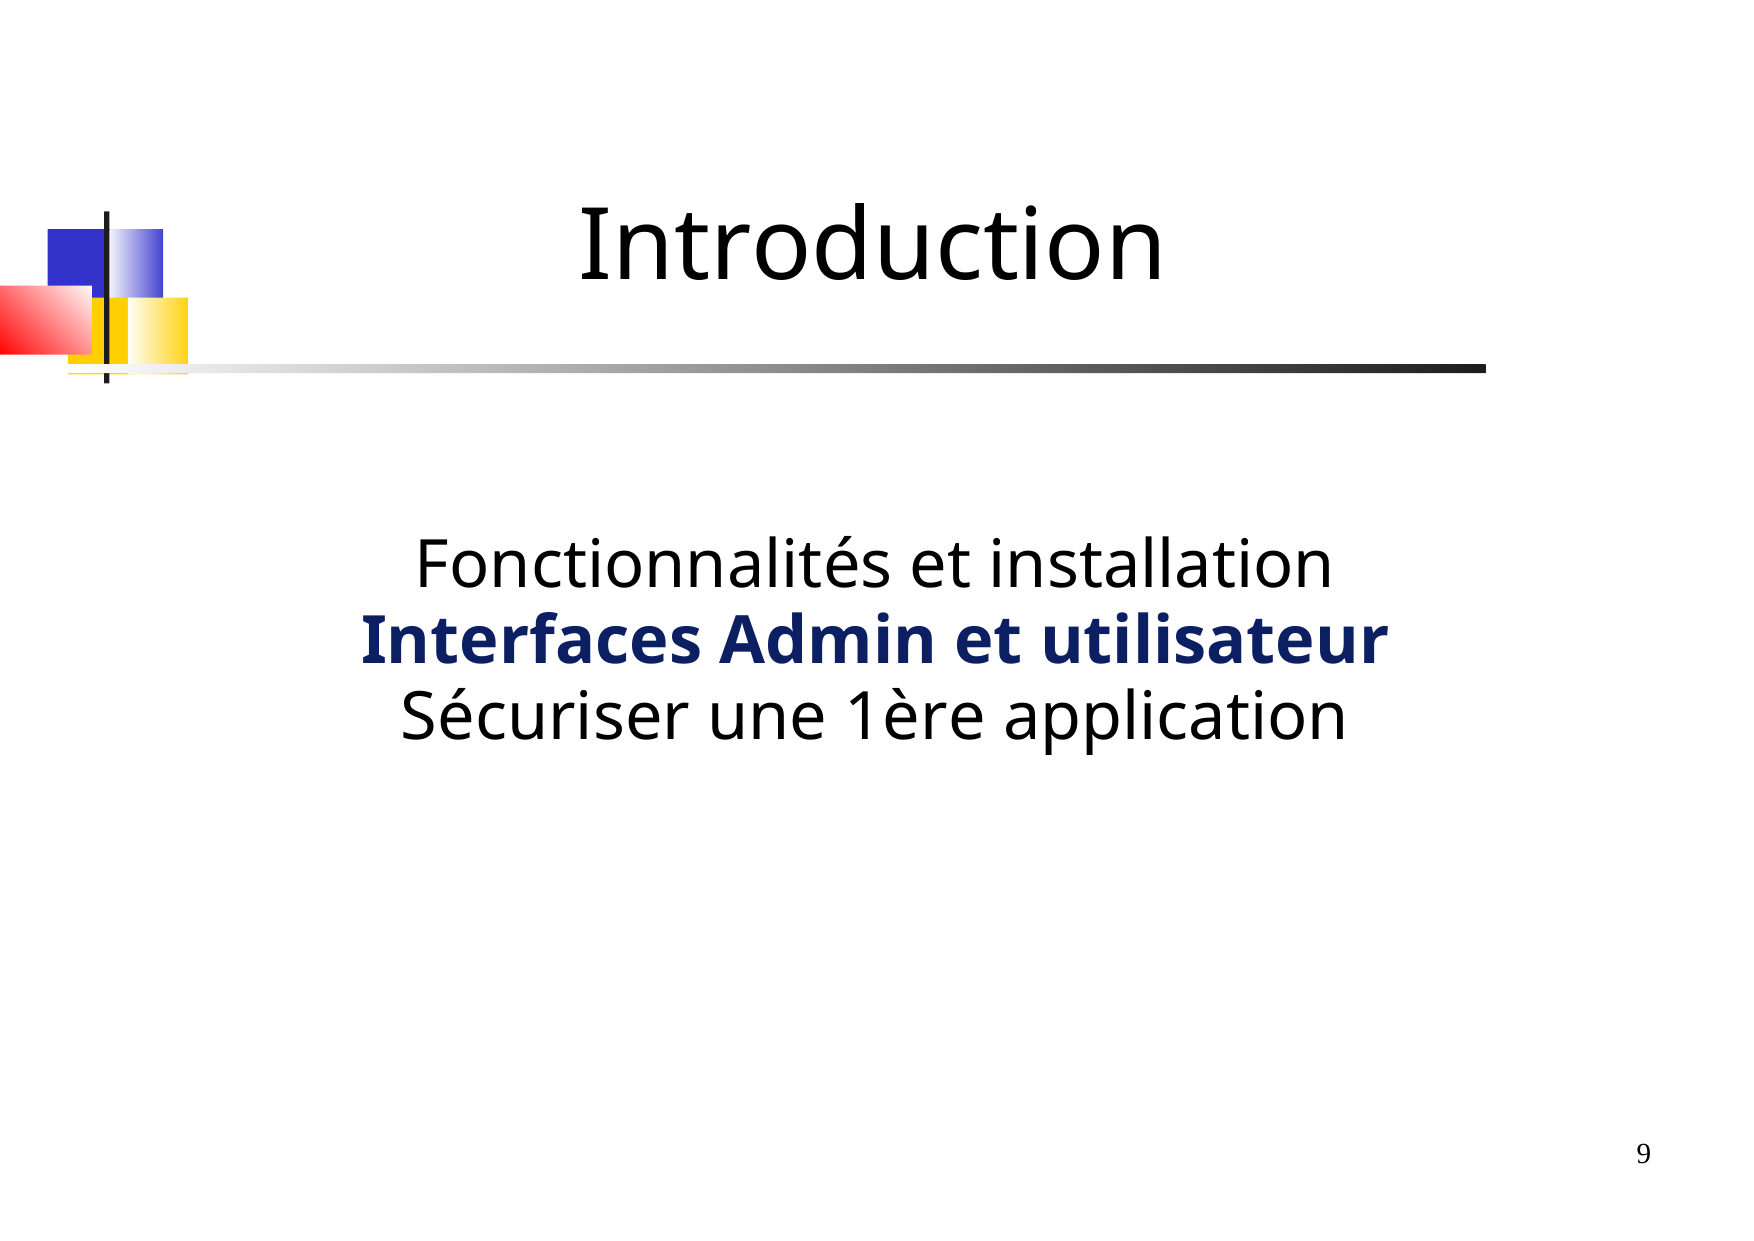

# Introduction
Fonctionnalités et installation
Interfaces Admin et utilisateur
Sécuriser une 1ère application